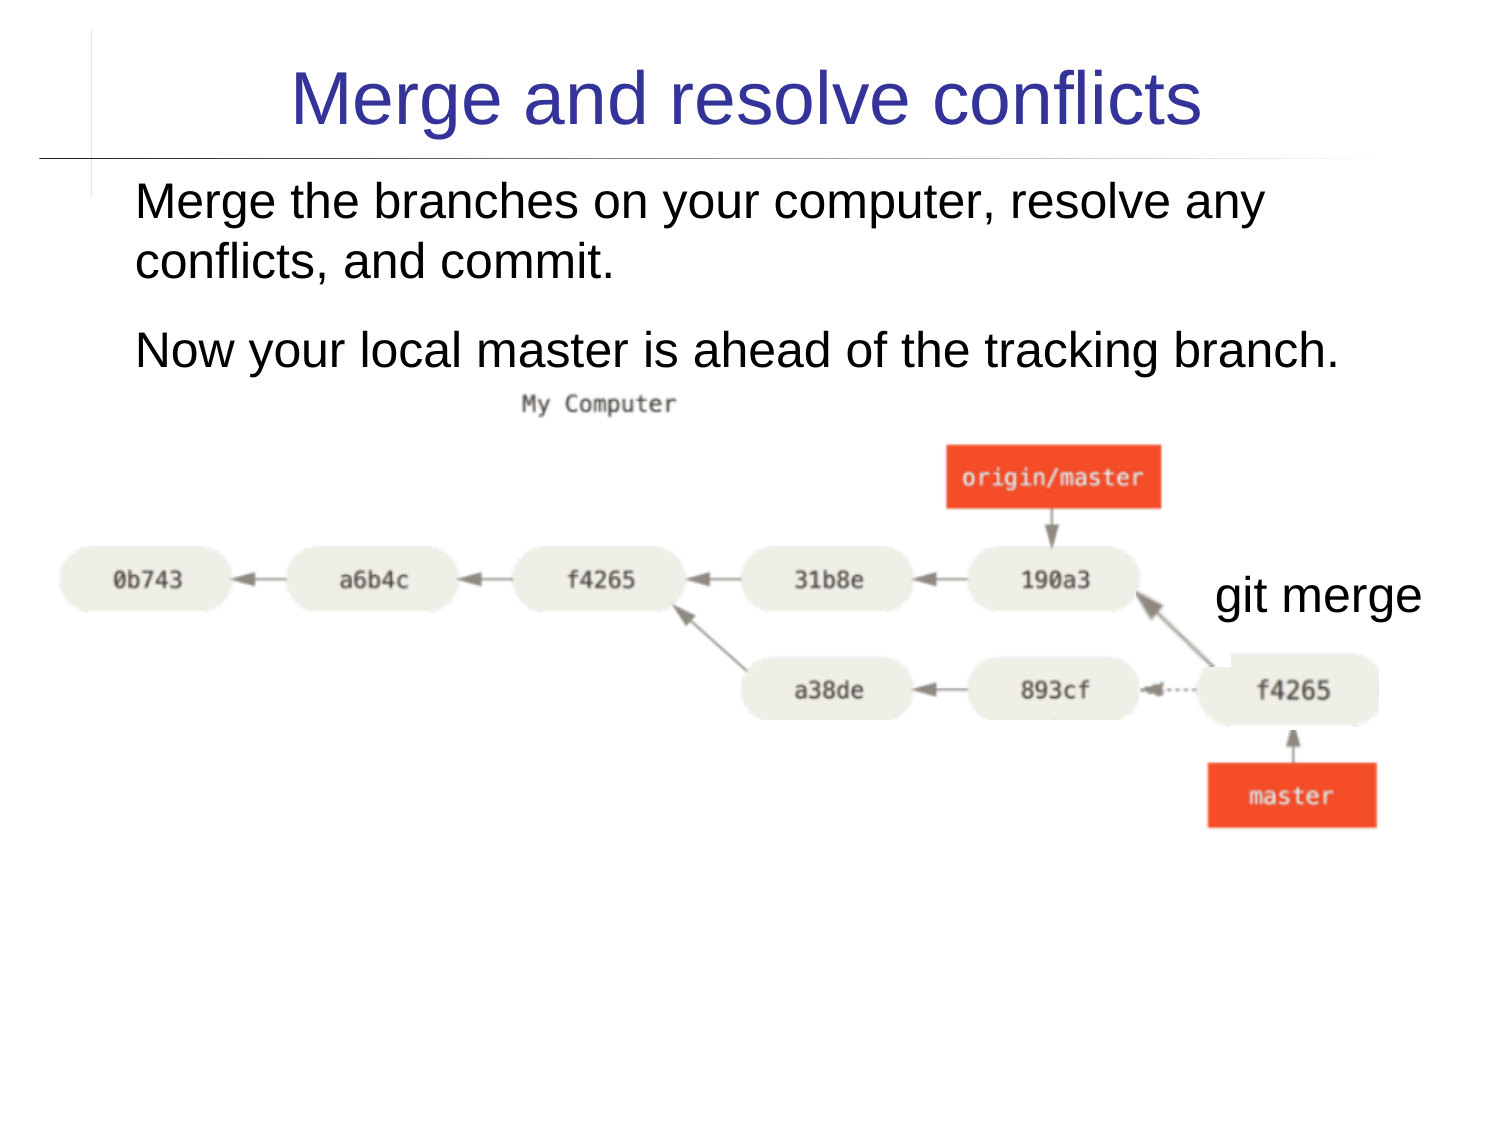

# Merge and resolve conflicts
Merge the branches on your computer, resolve any conflicts, and commit.
Now your local master is ahead of the tracking branch.
git merge